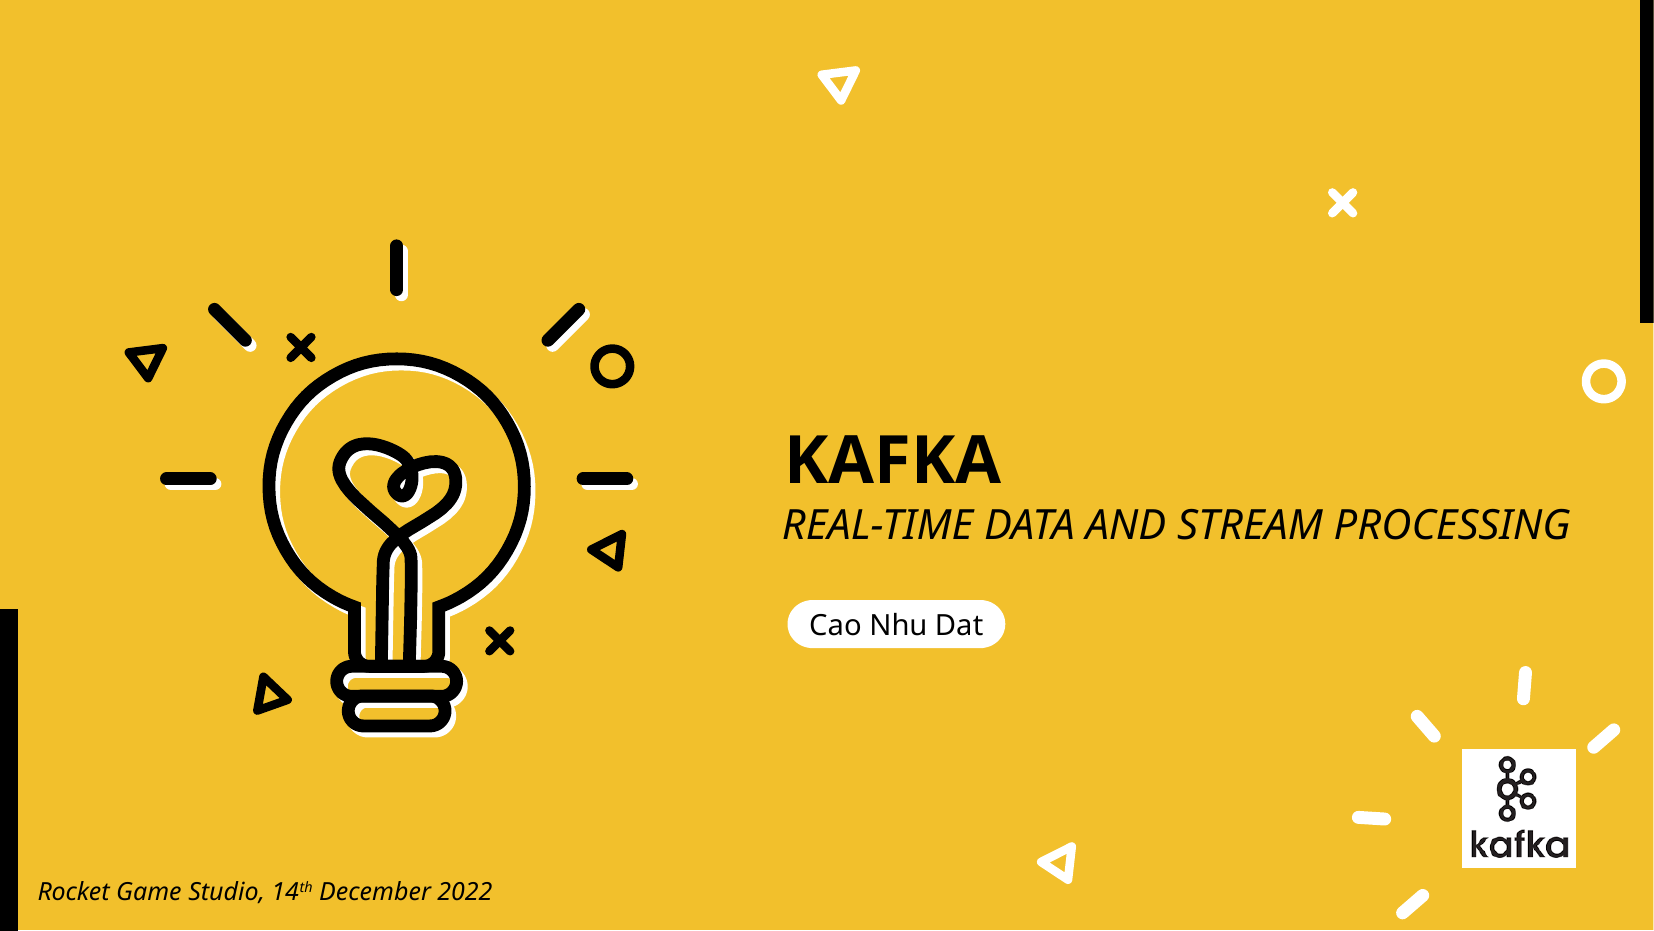

# KAFKA
REAL-TIME DATA AND STREAM PROCESSING
Cao Nhu Dat
Rocket Game Studio, 14th December 2022